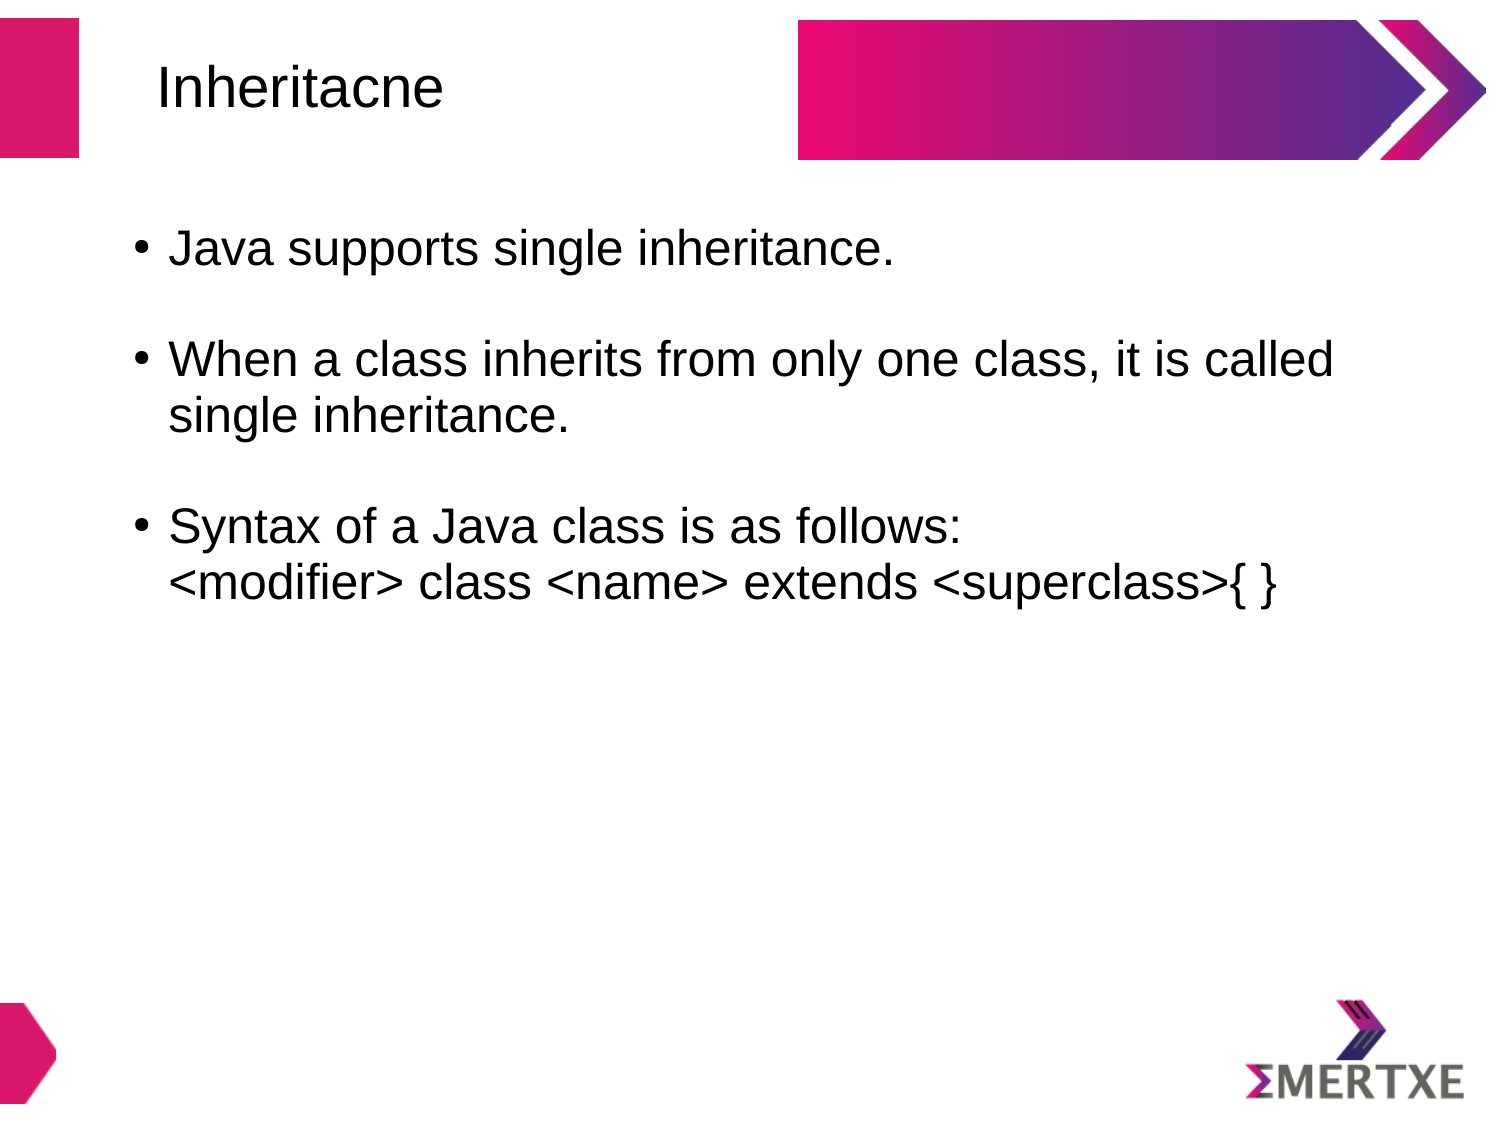

Inheritacne
Java supports single inheritance.
When a class inherits from only one class, it is called
single inheritance.
Syntax of a Java class is as follows:
<modifier> class <name> extends <superclass>{ }